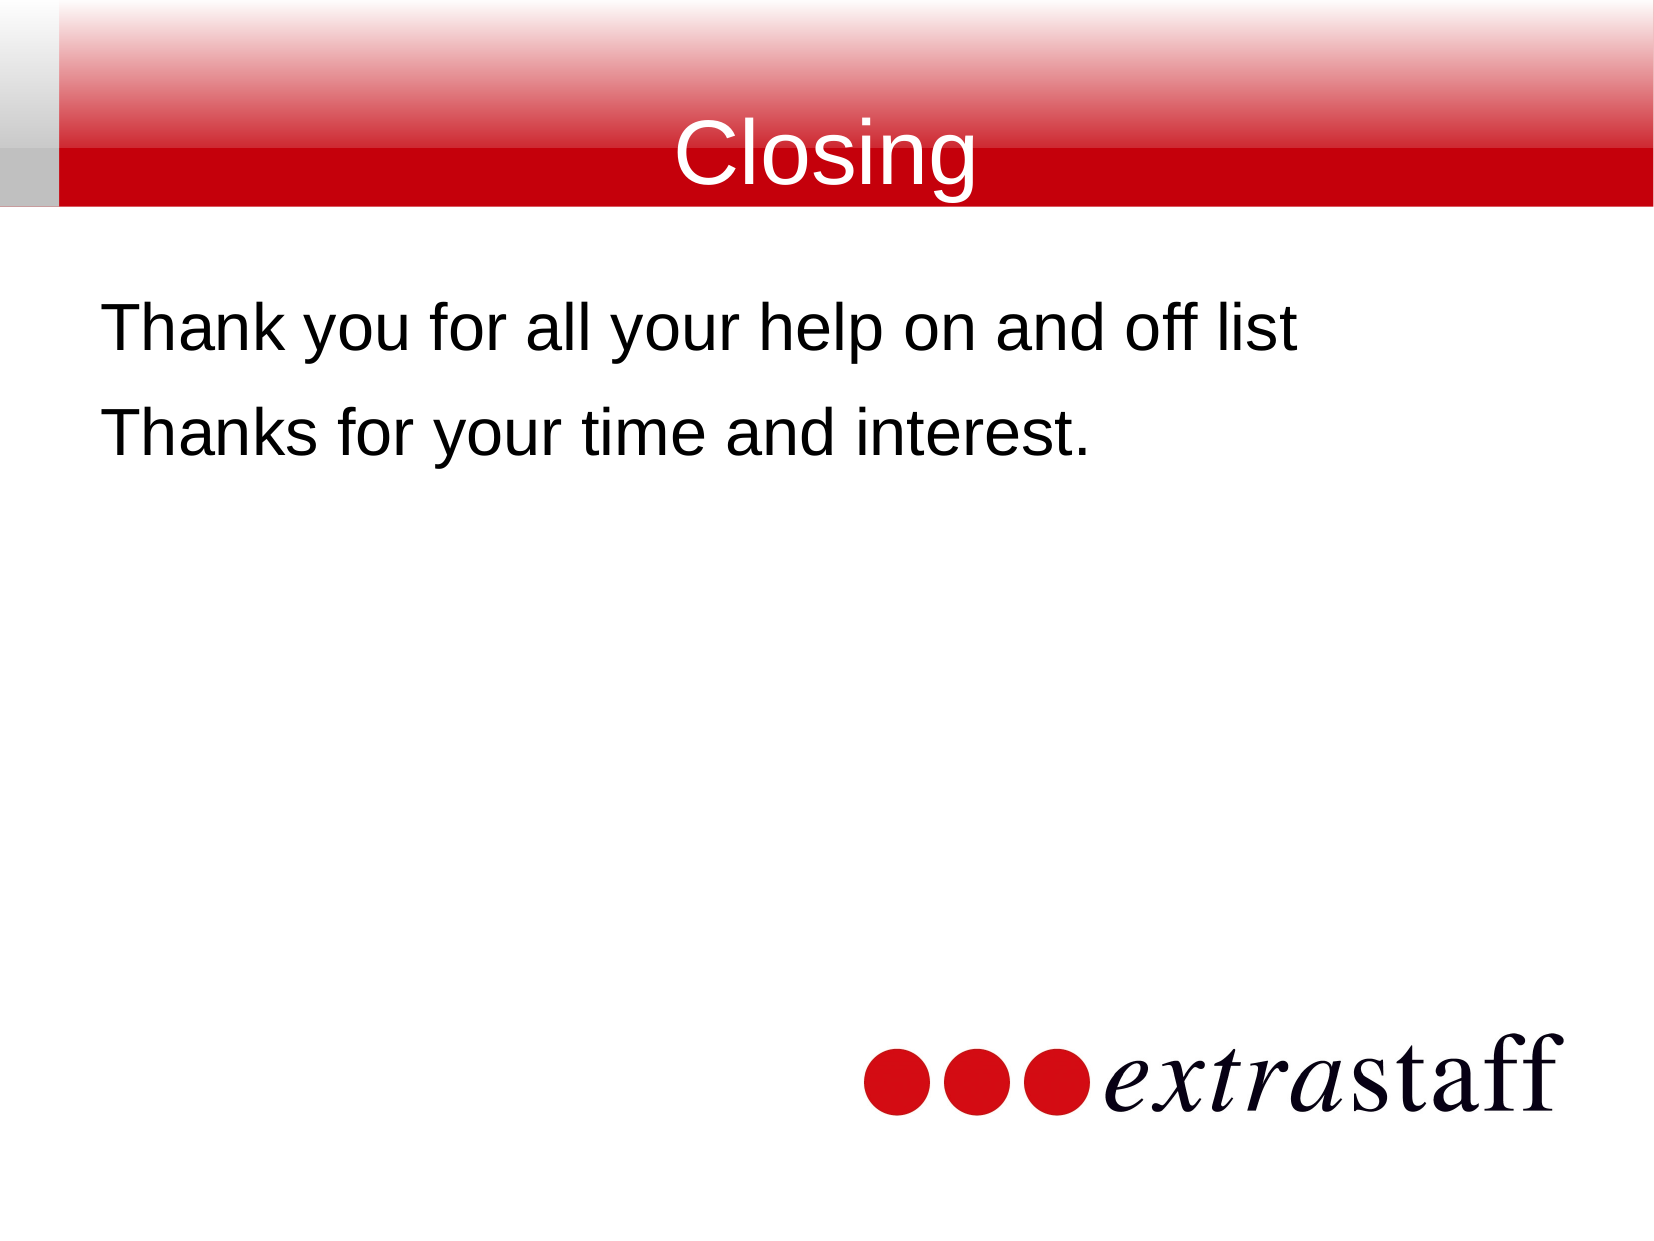

# Closing
Thank you for all your help on and off list
Thanks for your time and interest.